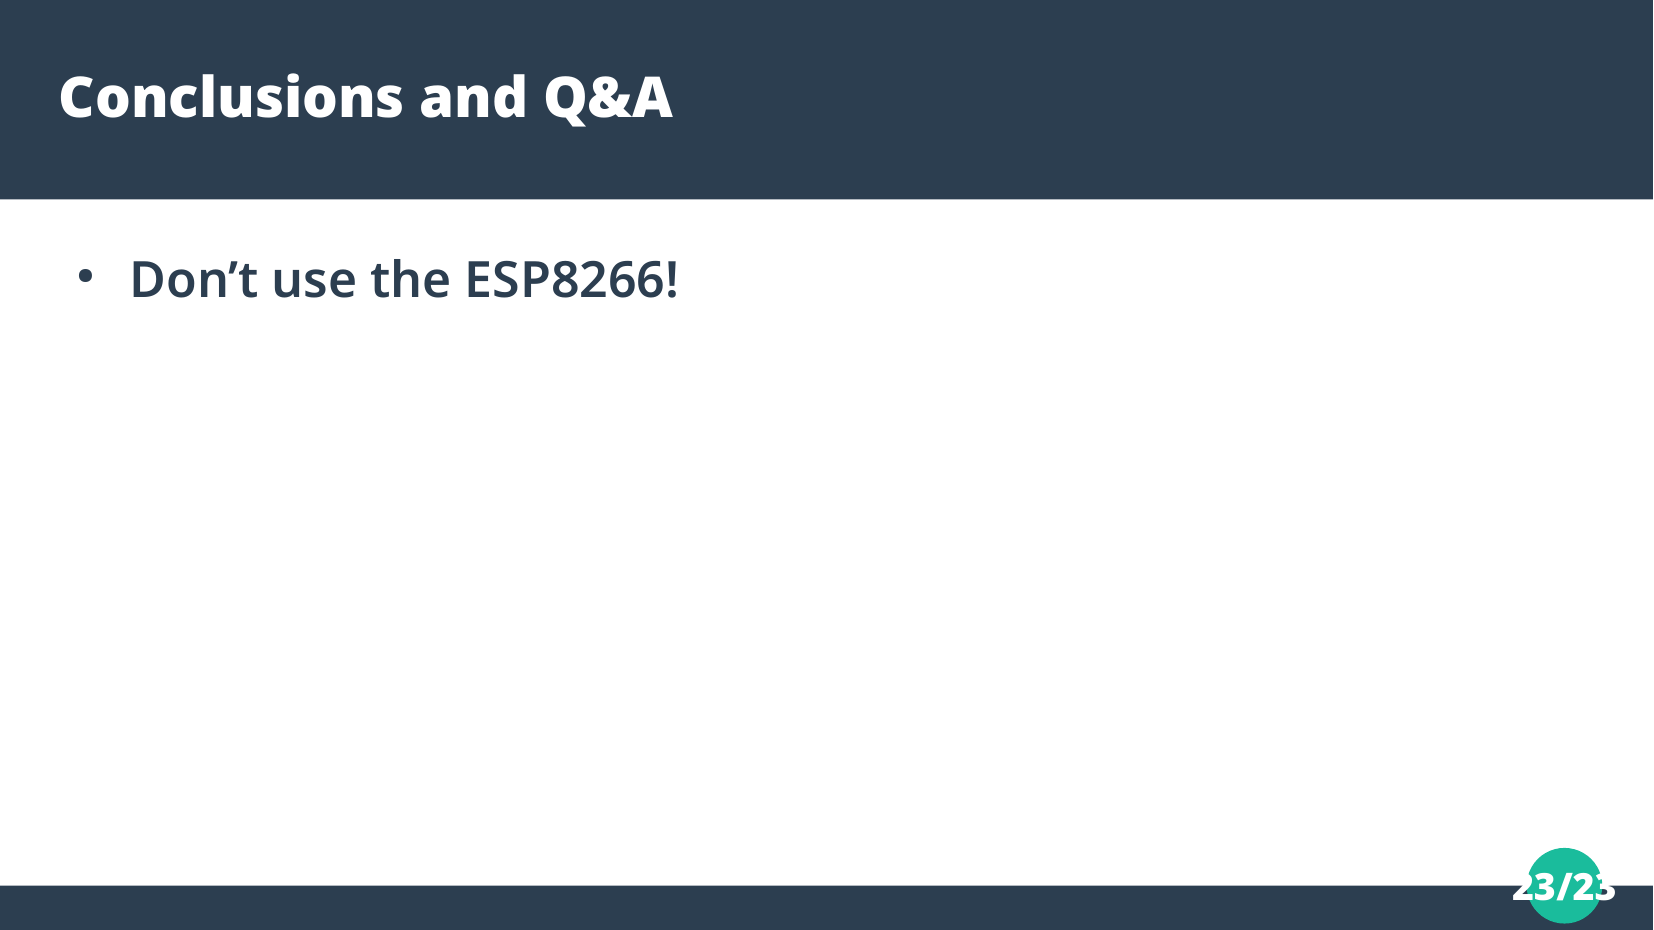

# Conclusions and Q&A
Don’t use the ESP8266!